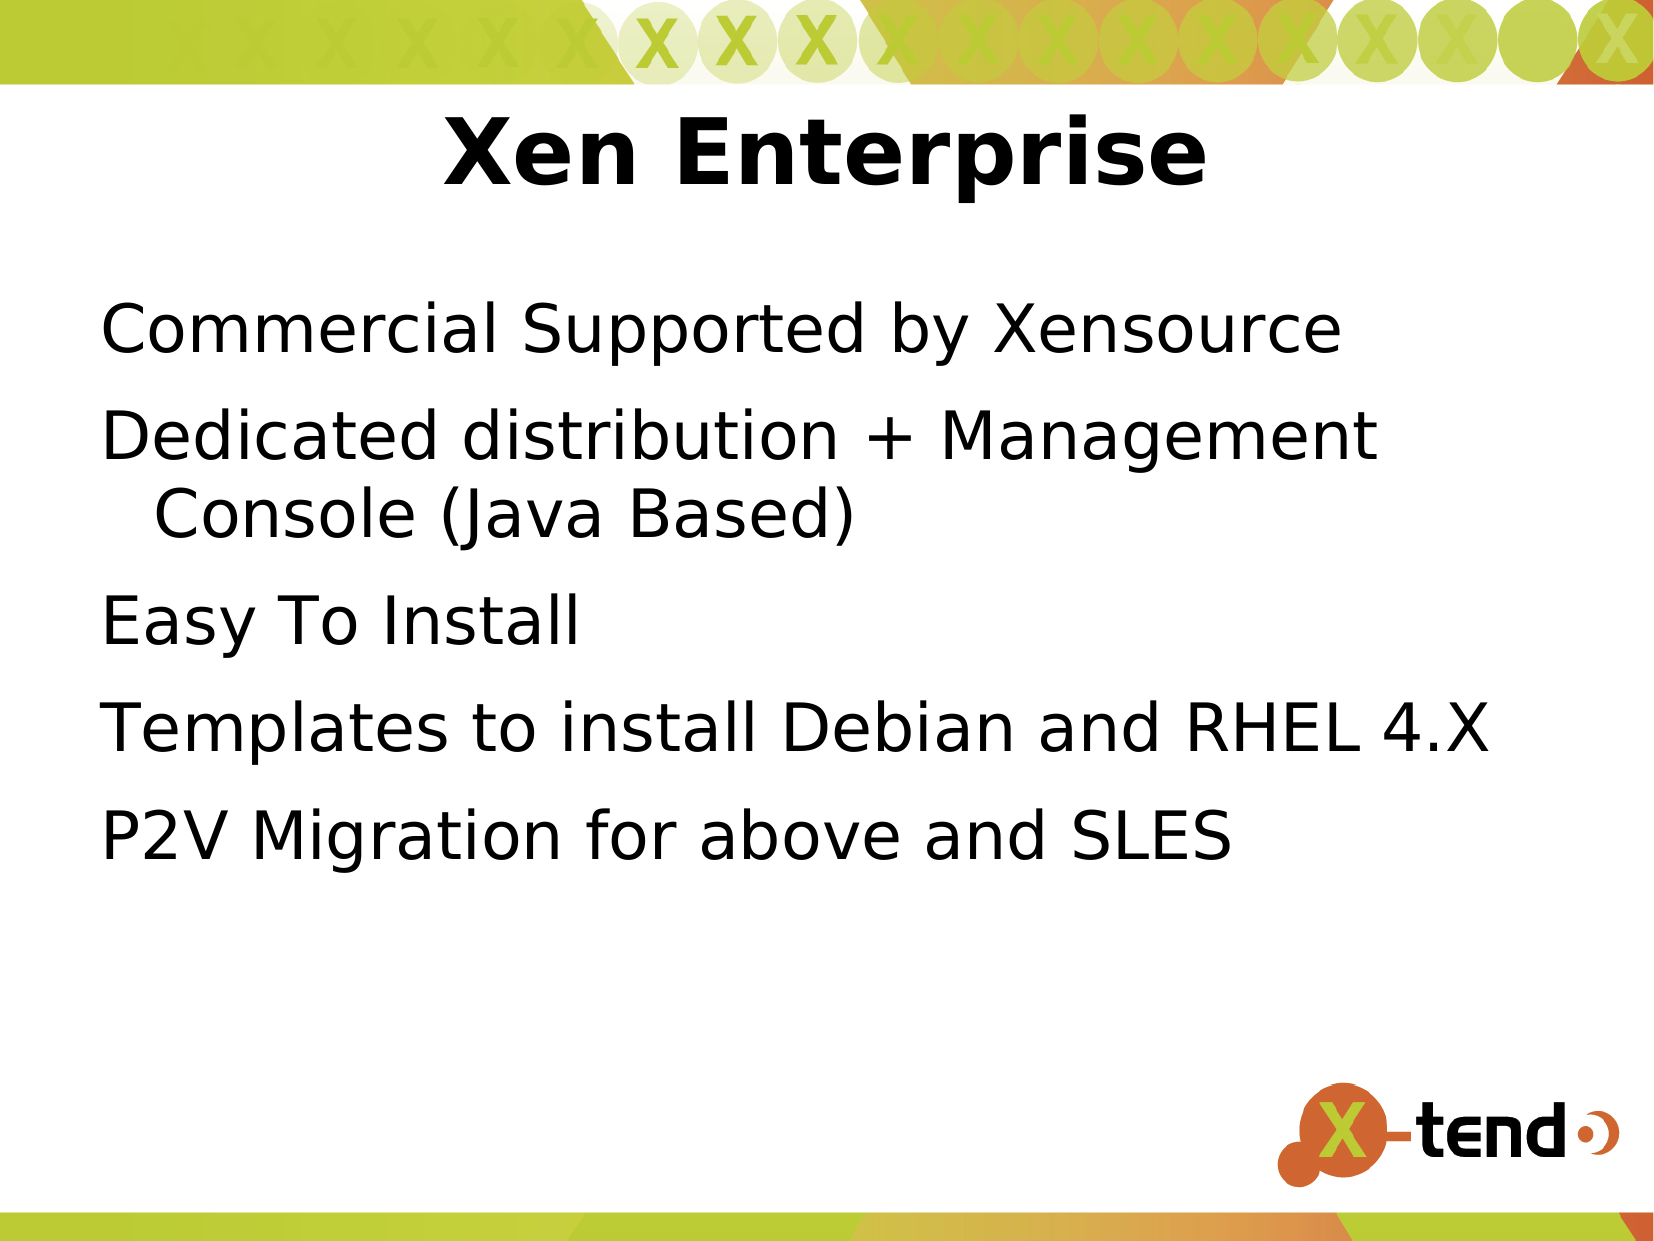

# Xen Enterprise
Commercial Supported by Xensource
Dedicated distribution + Management Console (Java Based)
Easy To Install
Templates to install Debian and RHEL 4.X
P2V Migration for above and SLES